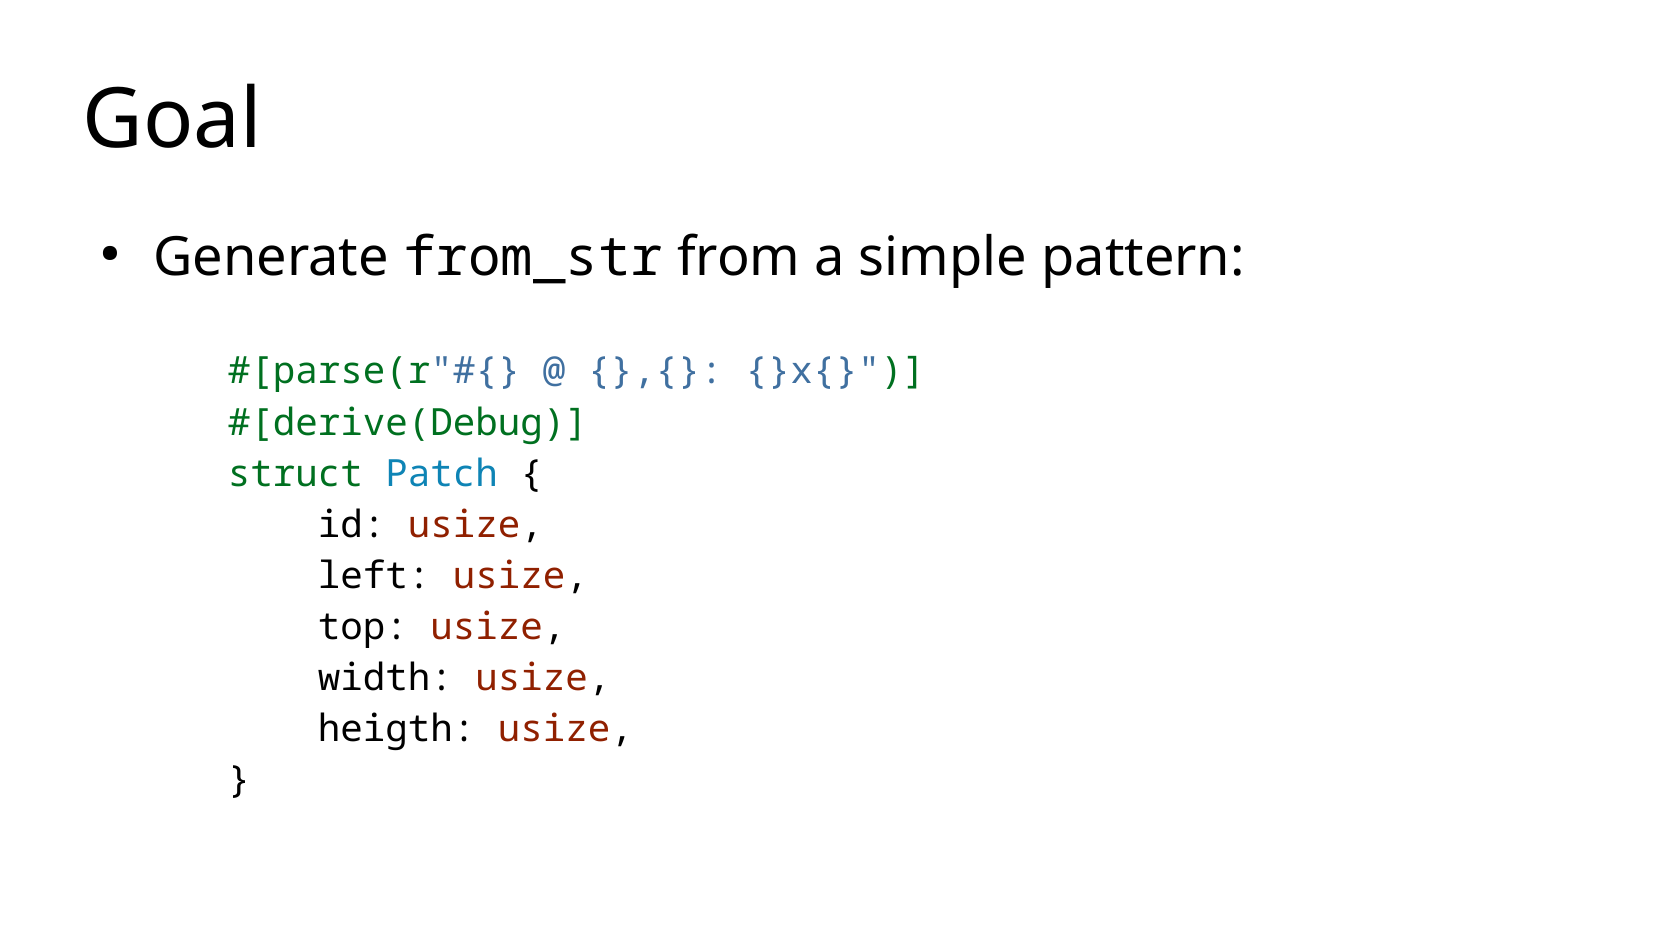

# Goal
Generate from_str from a simple pattern:
#[parse(r"#{} @ {},{}: {}x{}")]
#[derive(Debug)]
struct Patch {
 id: usize,
 left: usize,
 top: usize,
 width: usize,
 heigth: usize,
}